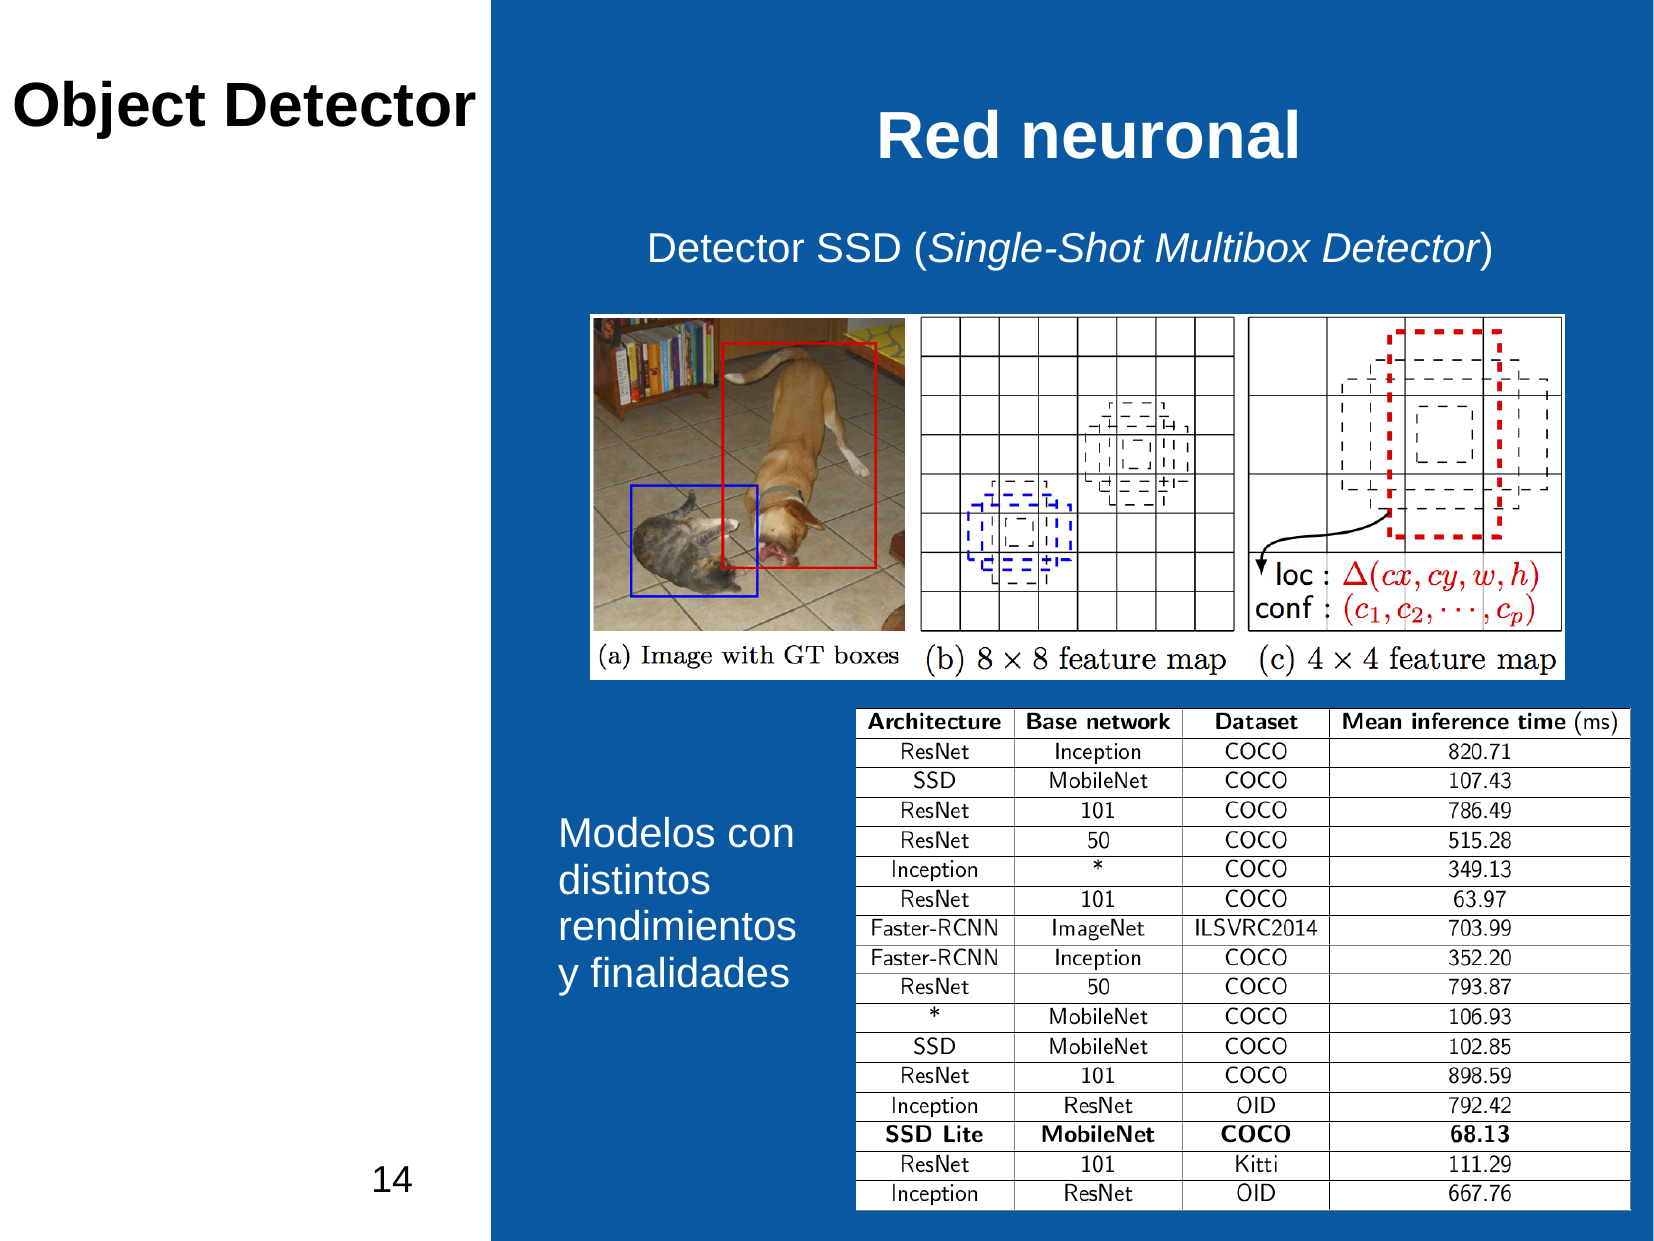

Object Detector
# Red neuronal
Detector SSD (Single-Shot Multibox Detector)
Modelos con
distintos
rendimientos y finalidades